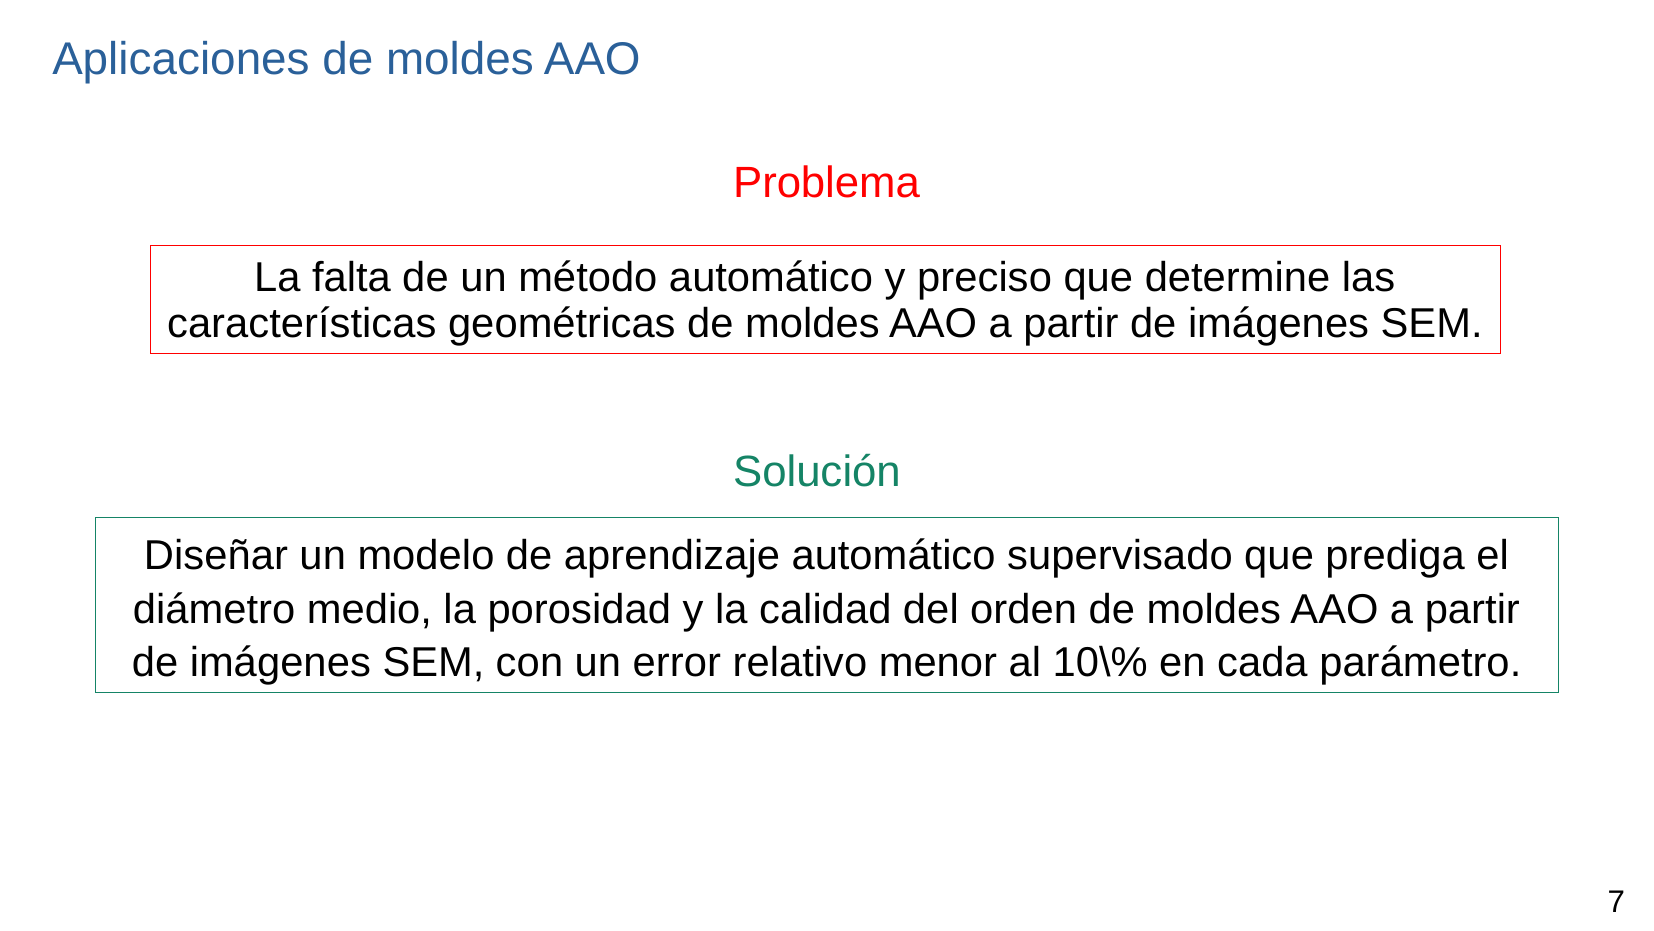

Aplicaciones de moldes AAO
Problema
La falta de un método automático y preciso que determine las características geométricas de moldes AAO a partir de imágenes SEM.
Solución
Diseñar un modelo de aprendizaje automático supervisado que prediga el diámetro medio, la porosidad y la calidad del orden de moldes AAO a partir de imágenes SEM, con un error relativo menor al 10\% en cada parámetro.